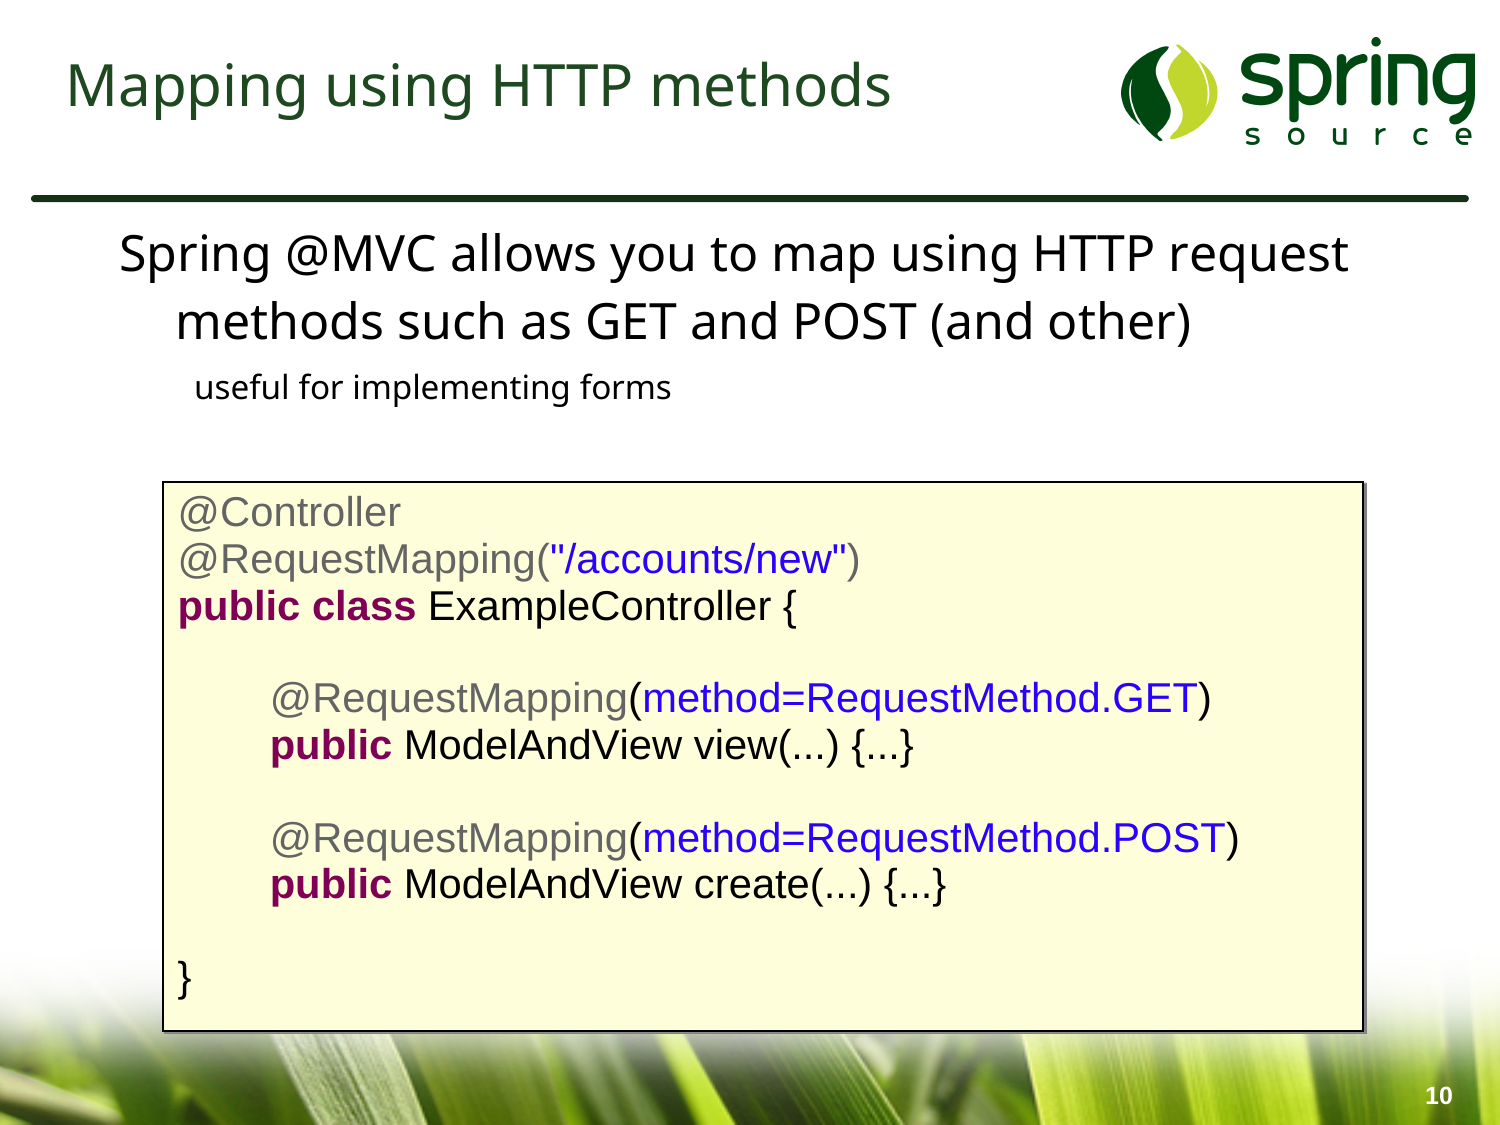

# Mapping using HTTP methods
Spring @MVC allows you to map using HTTP request methods such as GET and POST (and other)
useful for implementing forms
@Controller
@RequestMapping("/accounts/new")
public class ExampleController {
 @RequestMapping(method=RequestMethod.GET)
 public ModelAndView view(...) {...}
 @RequestMapping(method=RequestMethod.POST)
 public ModelAndView create(...) {...}
}